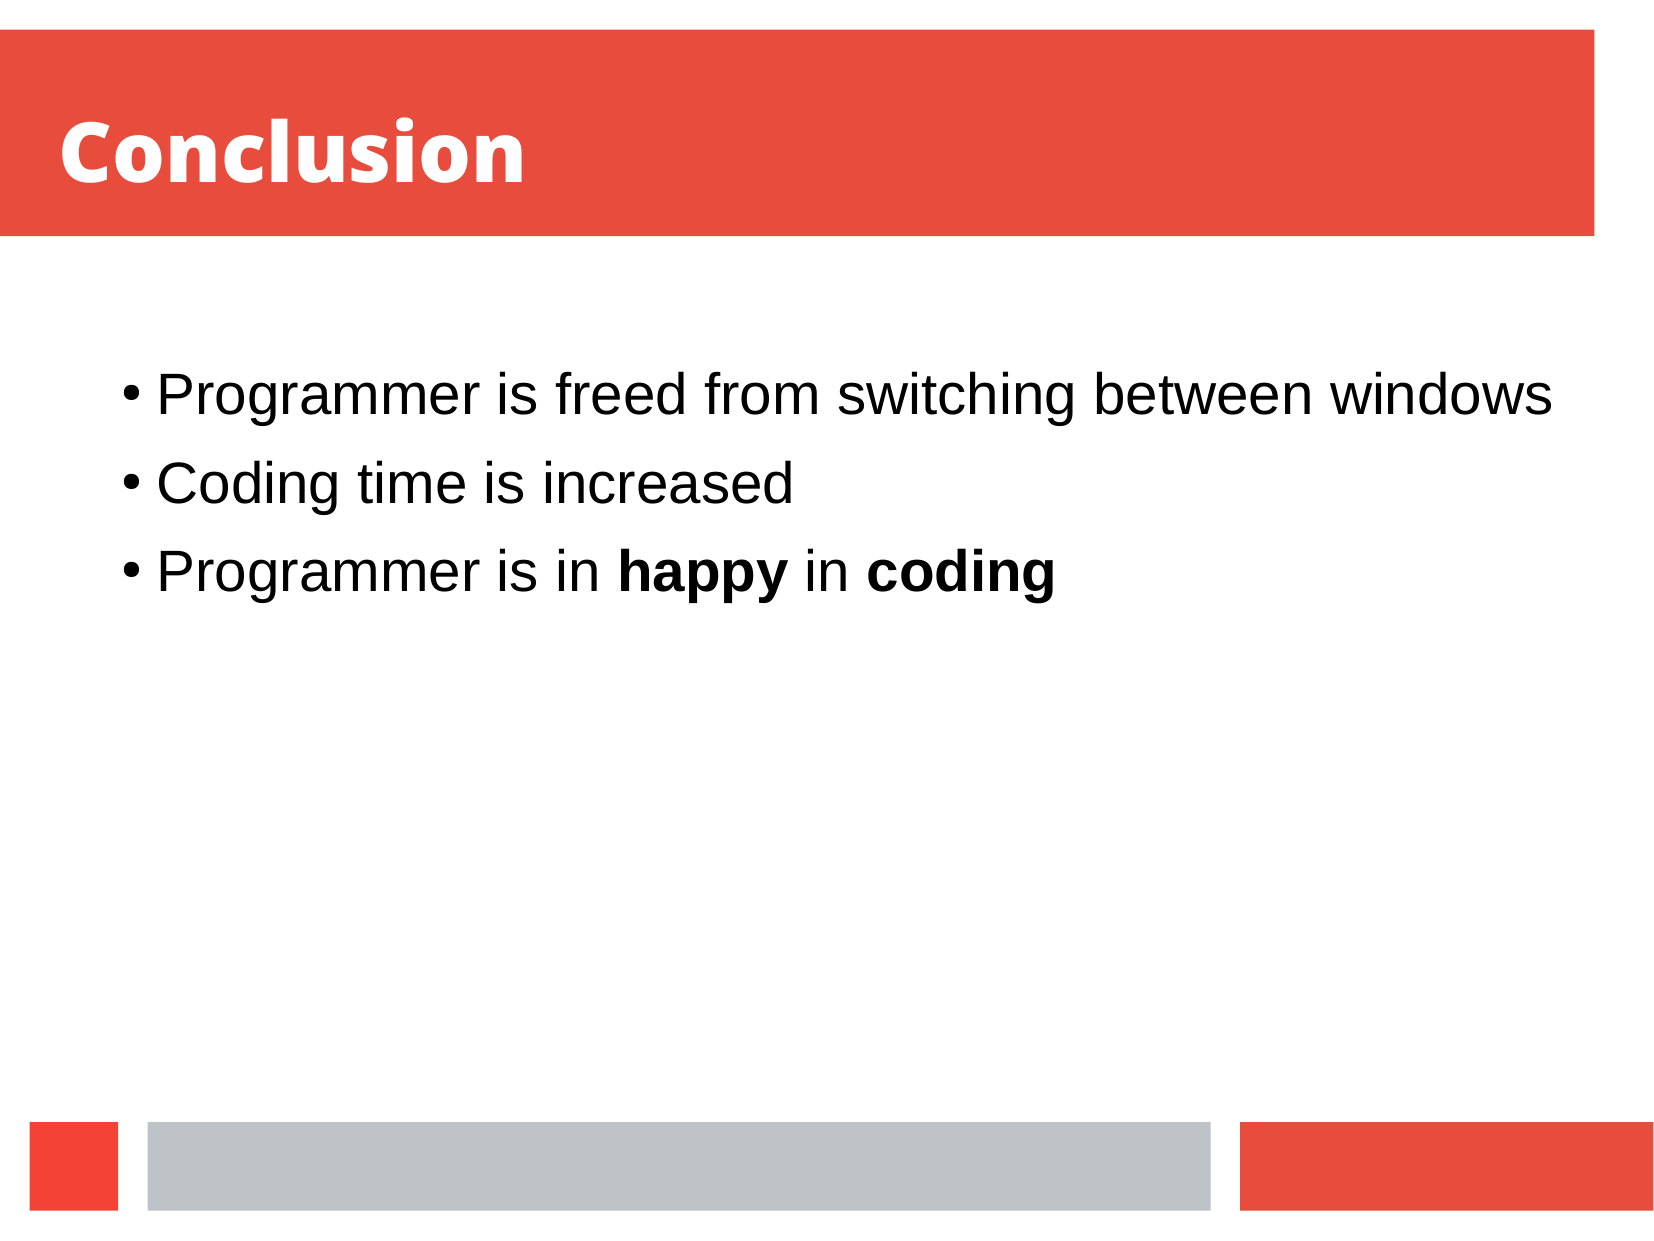

# Conclusion
Programmer is freed from switching between windows
Coding time is increased
Programmer is in happy in coding